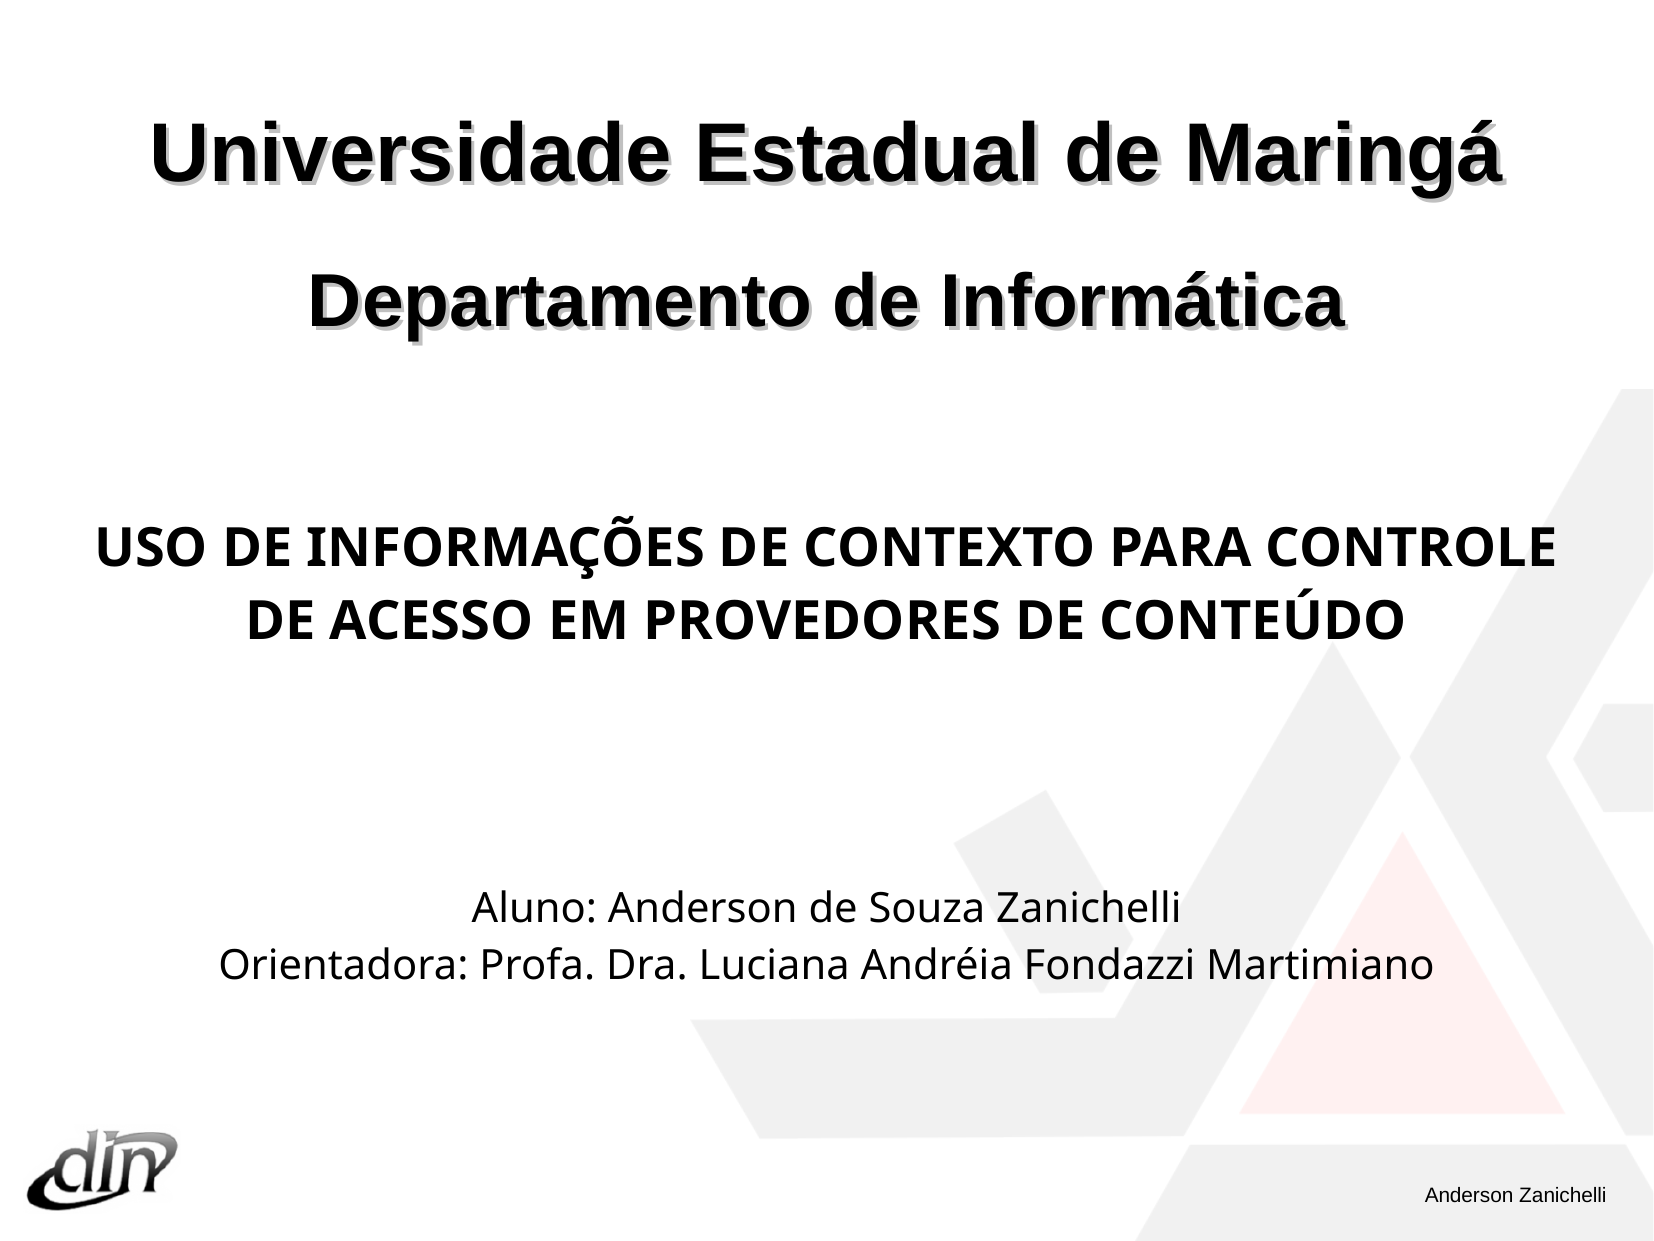

# Universidade Estadual de Maringá
Departamento de Informática
USO DE INFORMAÇÕES DE CONTEXTO PARA CONTROLE DE ACESSO EM PROVEDORES DE CONTEÚDO
Aluno: Anderson de Souza Zanichelli
Orientadora: Profa. Dra. Luciana Andréia Fondazzi Martimiano
Anderson Zanichelli